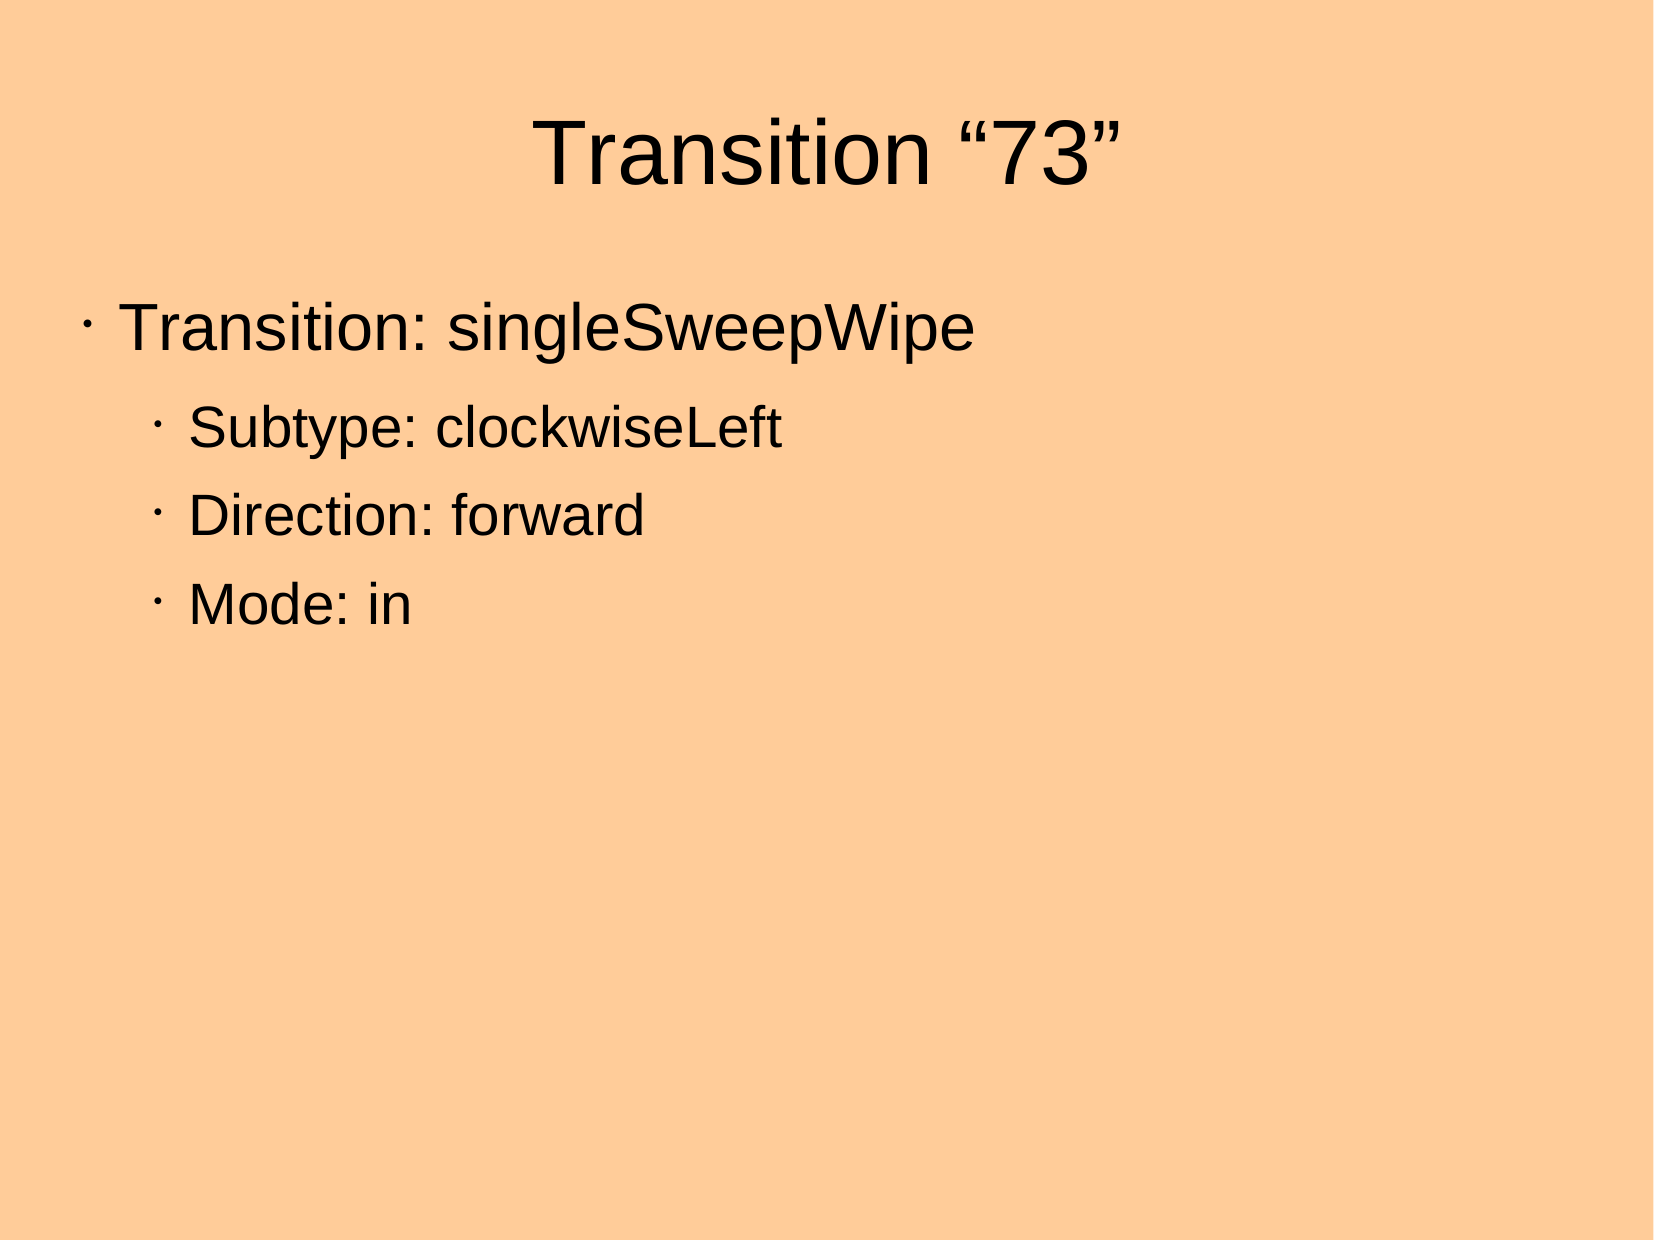

# Transition “73”
Transition: singleSweepWipe
Subtype: clockwiseLeft
Direction: forward
Mode: in